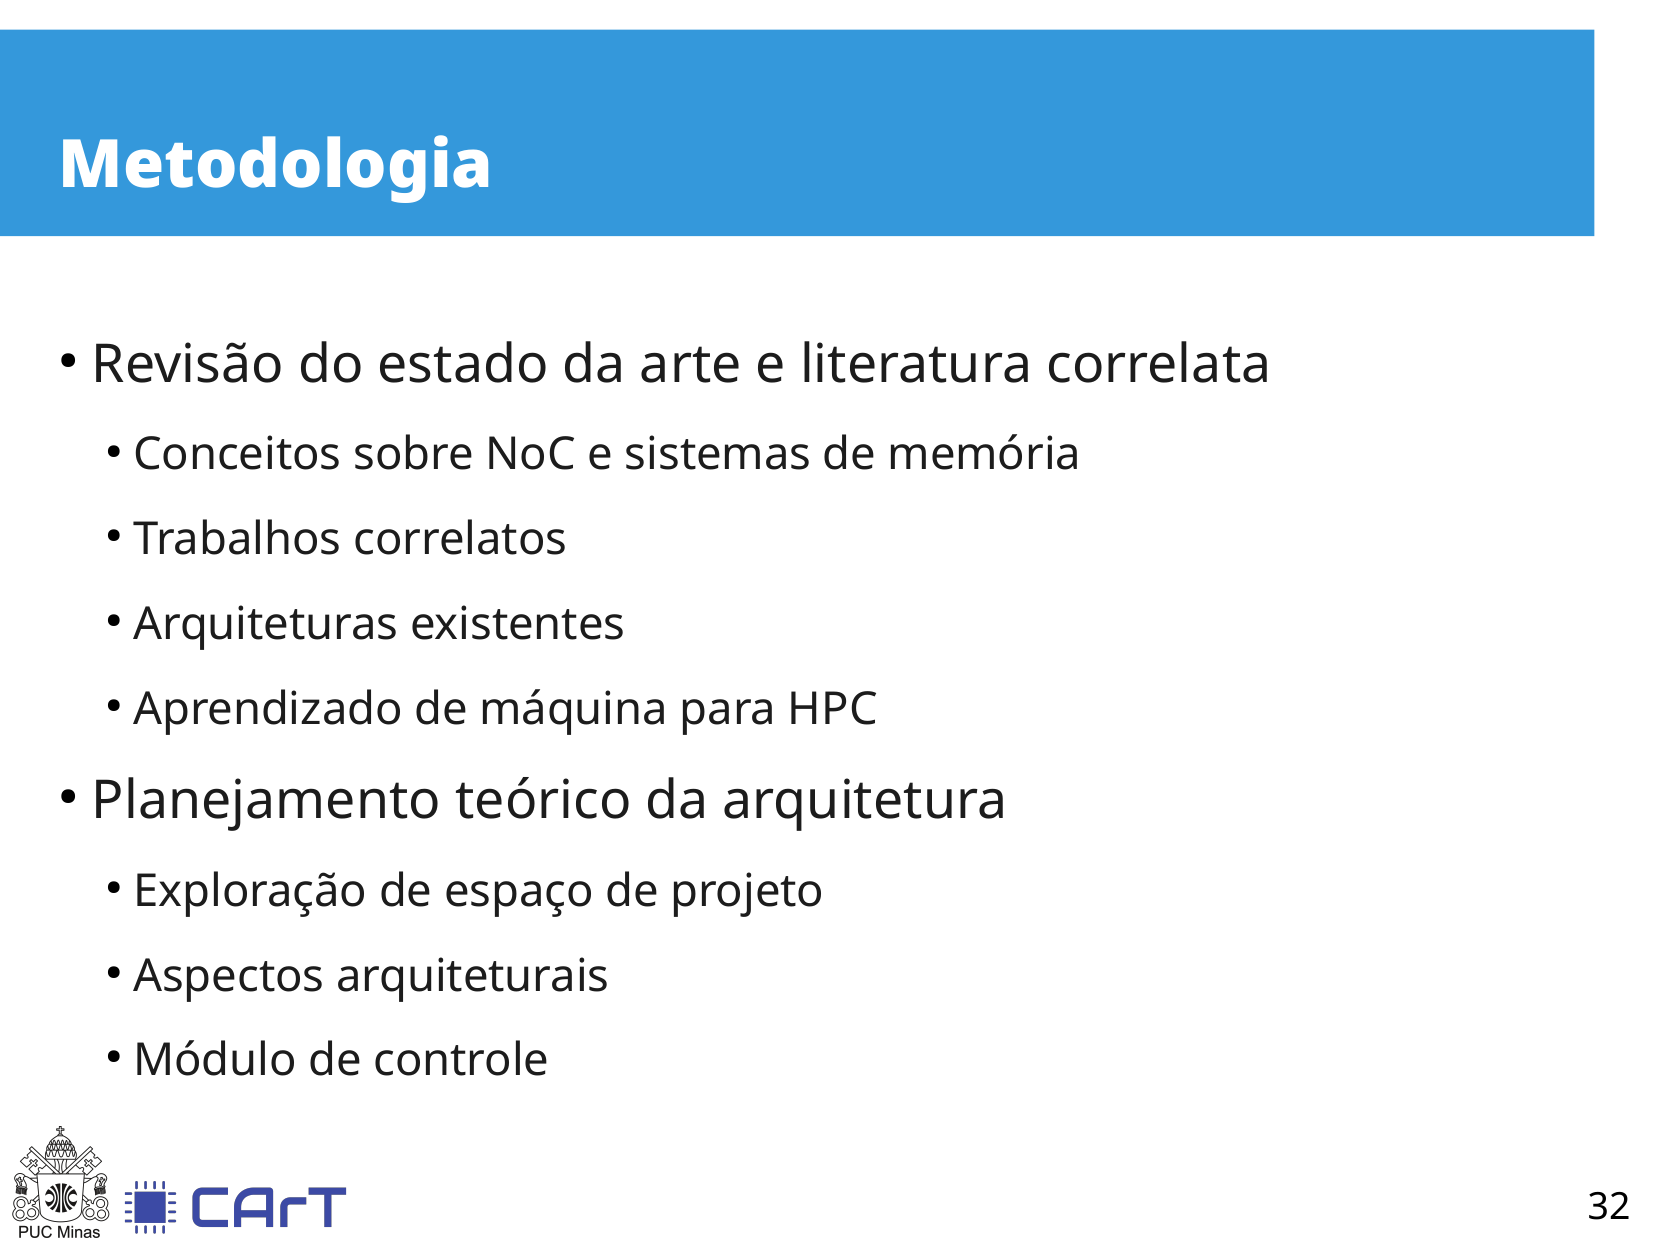

# Metodologia
 Revisão do estado da arte e literatura correlata
 Conceitos sobre NoC e sistemas de memória
 Trabalhos correlatos
 Arquiteturas existentes
 Aprendizado de máquina para HPC
 Planejamento teórico da arquitetura
 Exploração de espaço de projeto
 Aspectos arquiteturais
 Módulo de controle
32